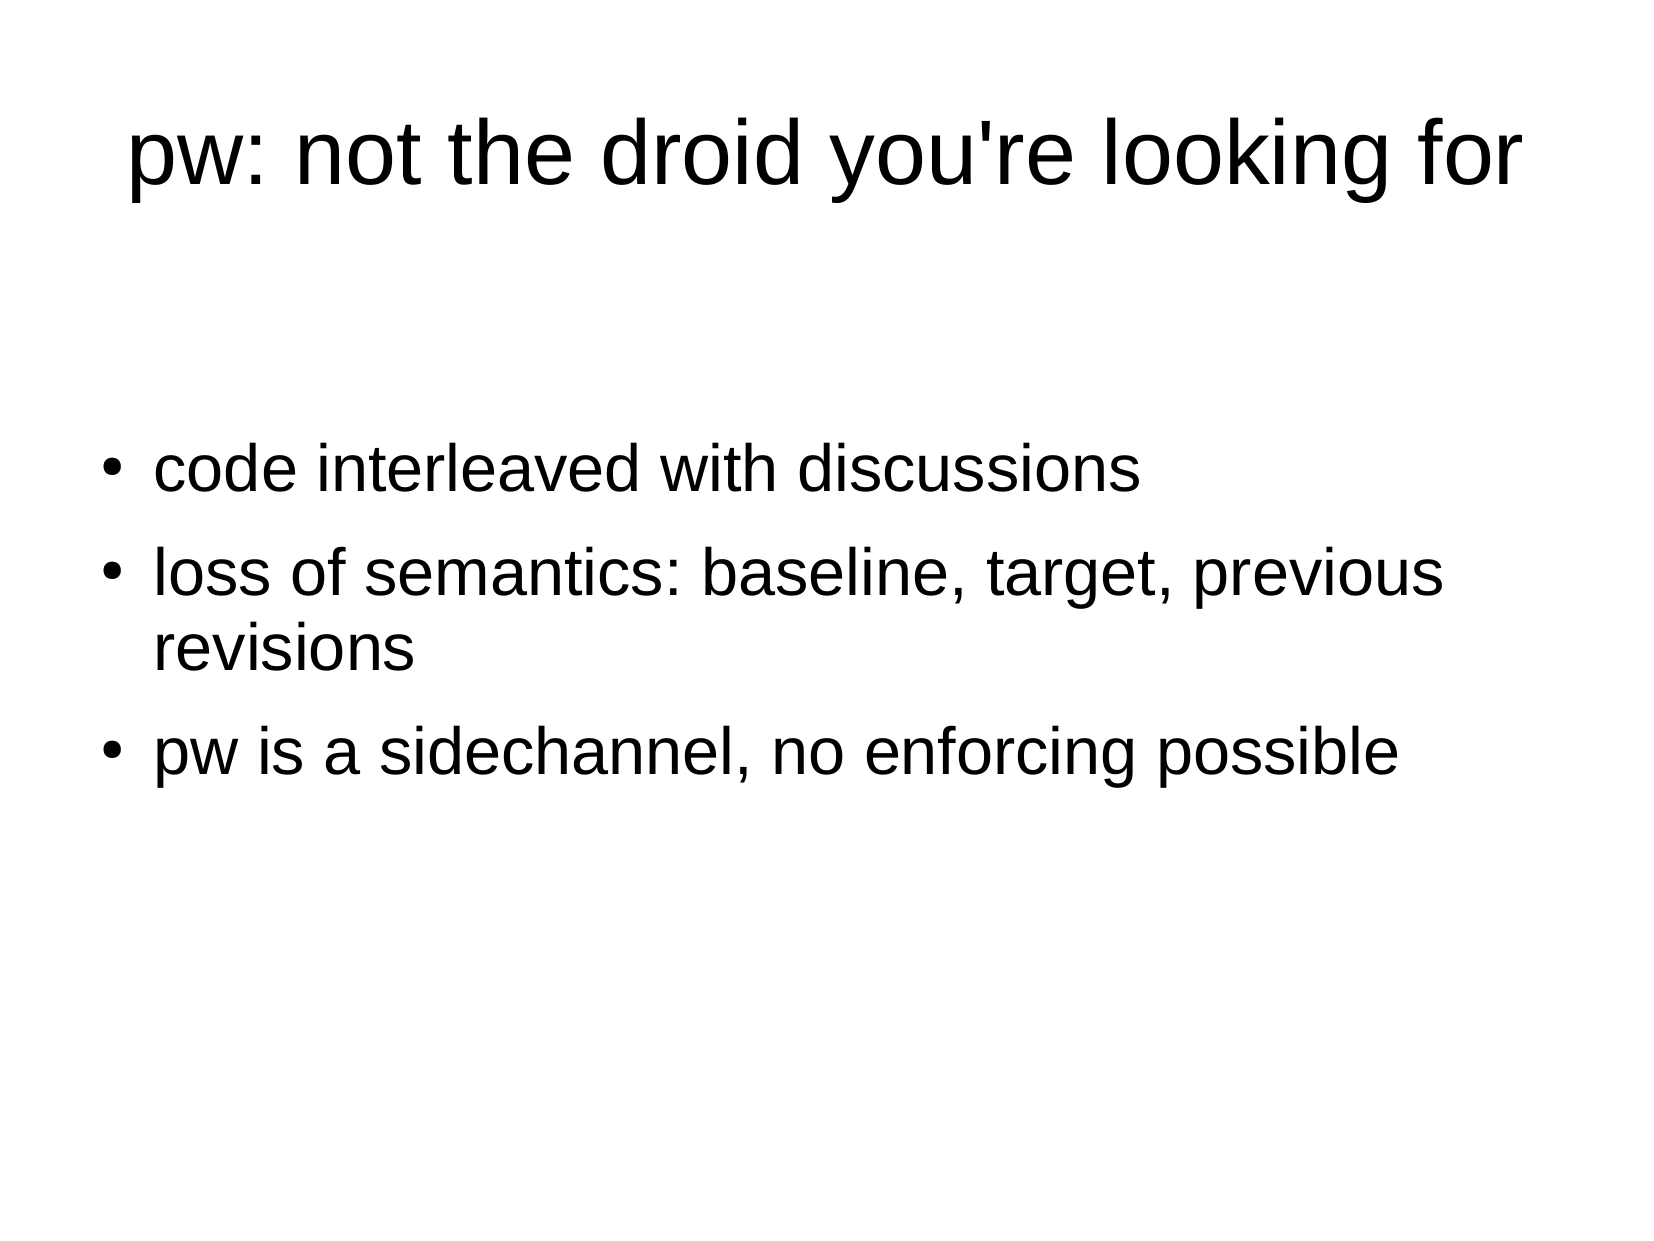

# pw: not the droid you're looking for
code interleaved with discussions
loss of semantics: baseline, target, previous revisions
pw is a sidechannel, no enforcing possible